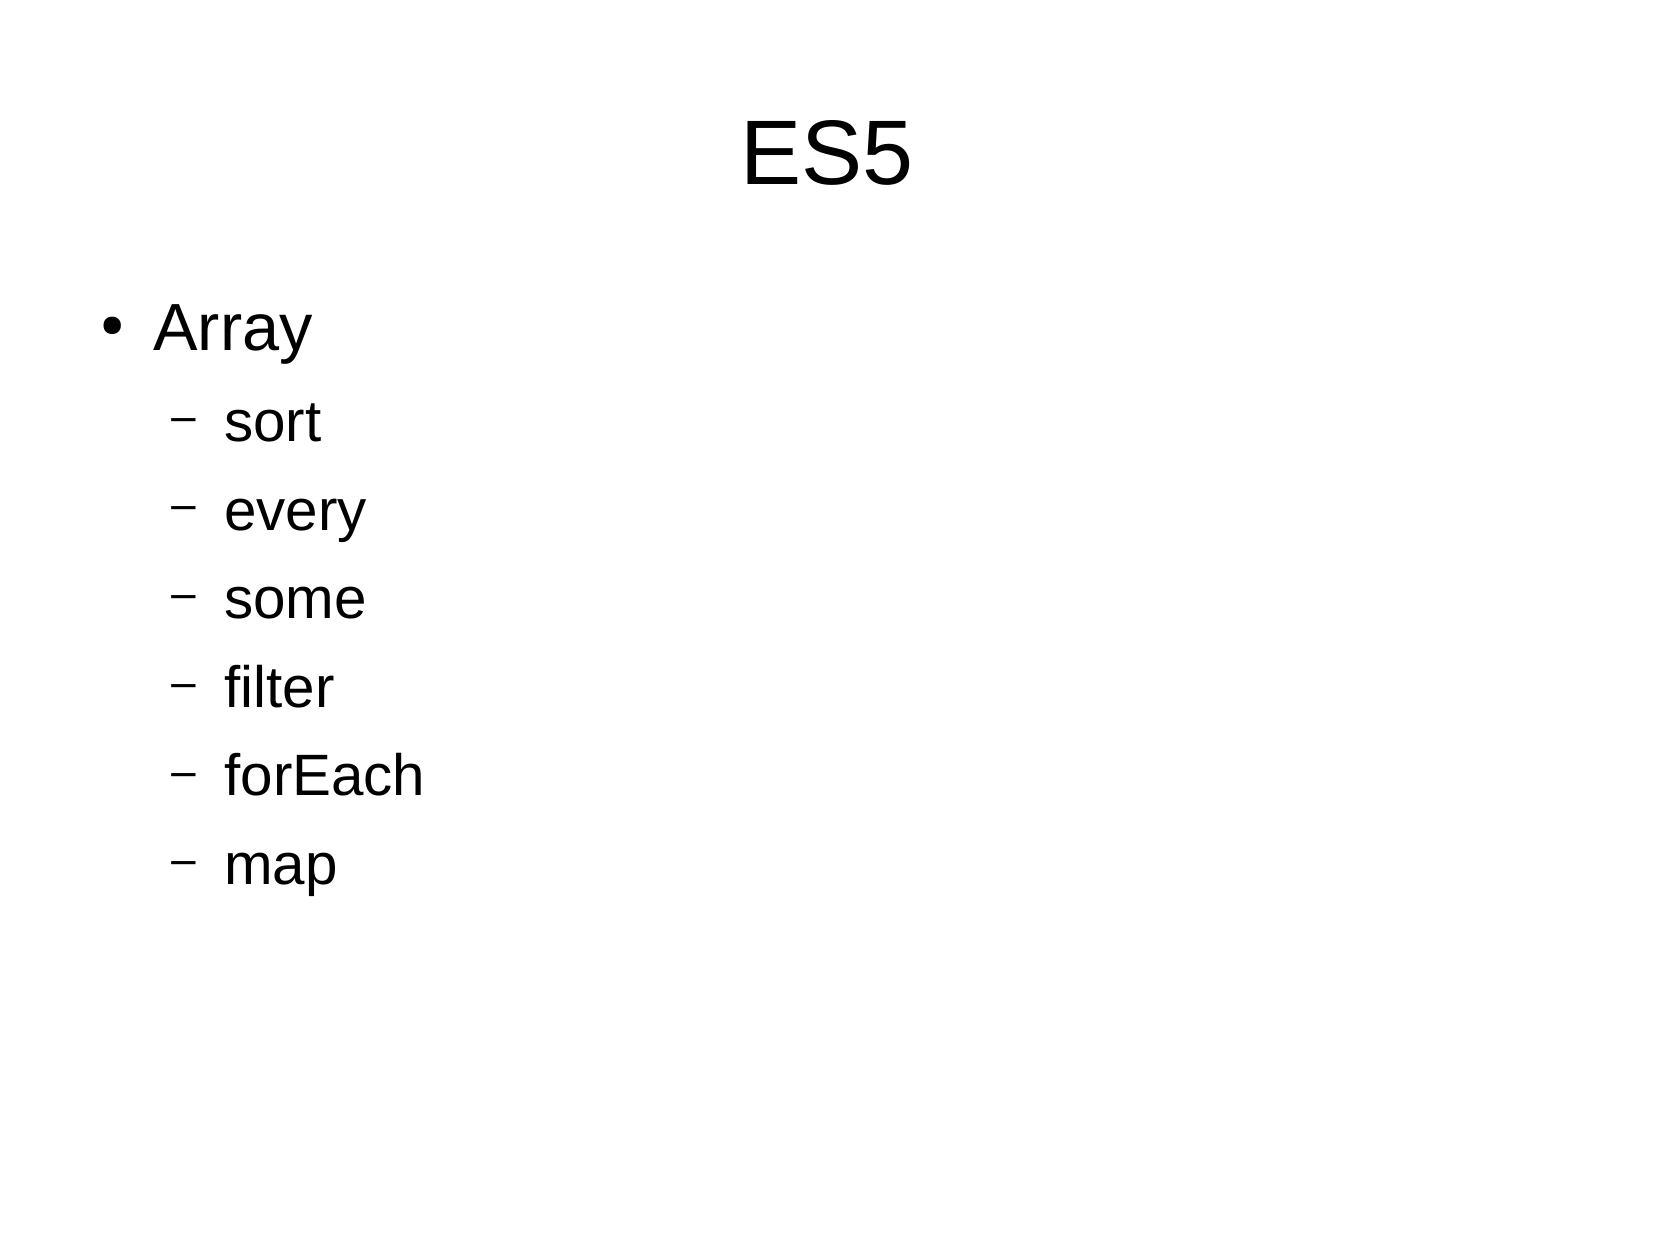

# ES5
Array
sort
every
some
filter
forEach
map